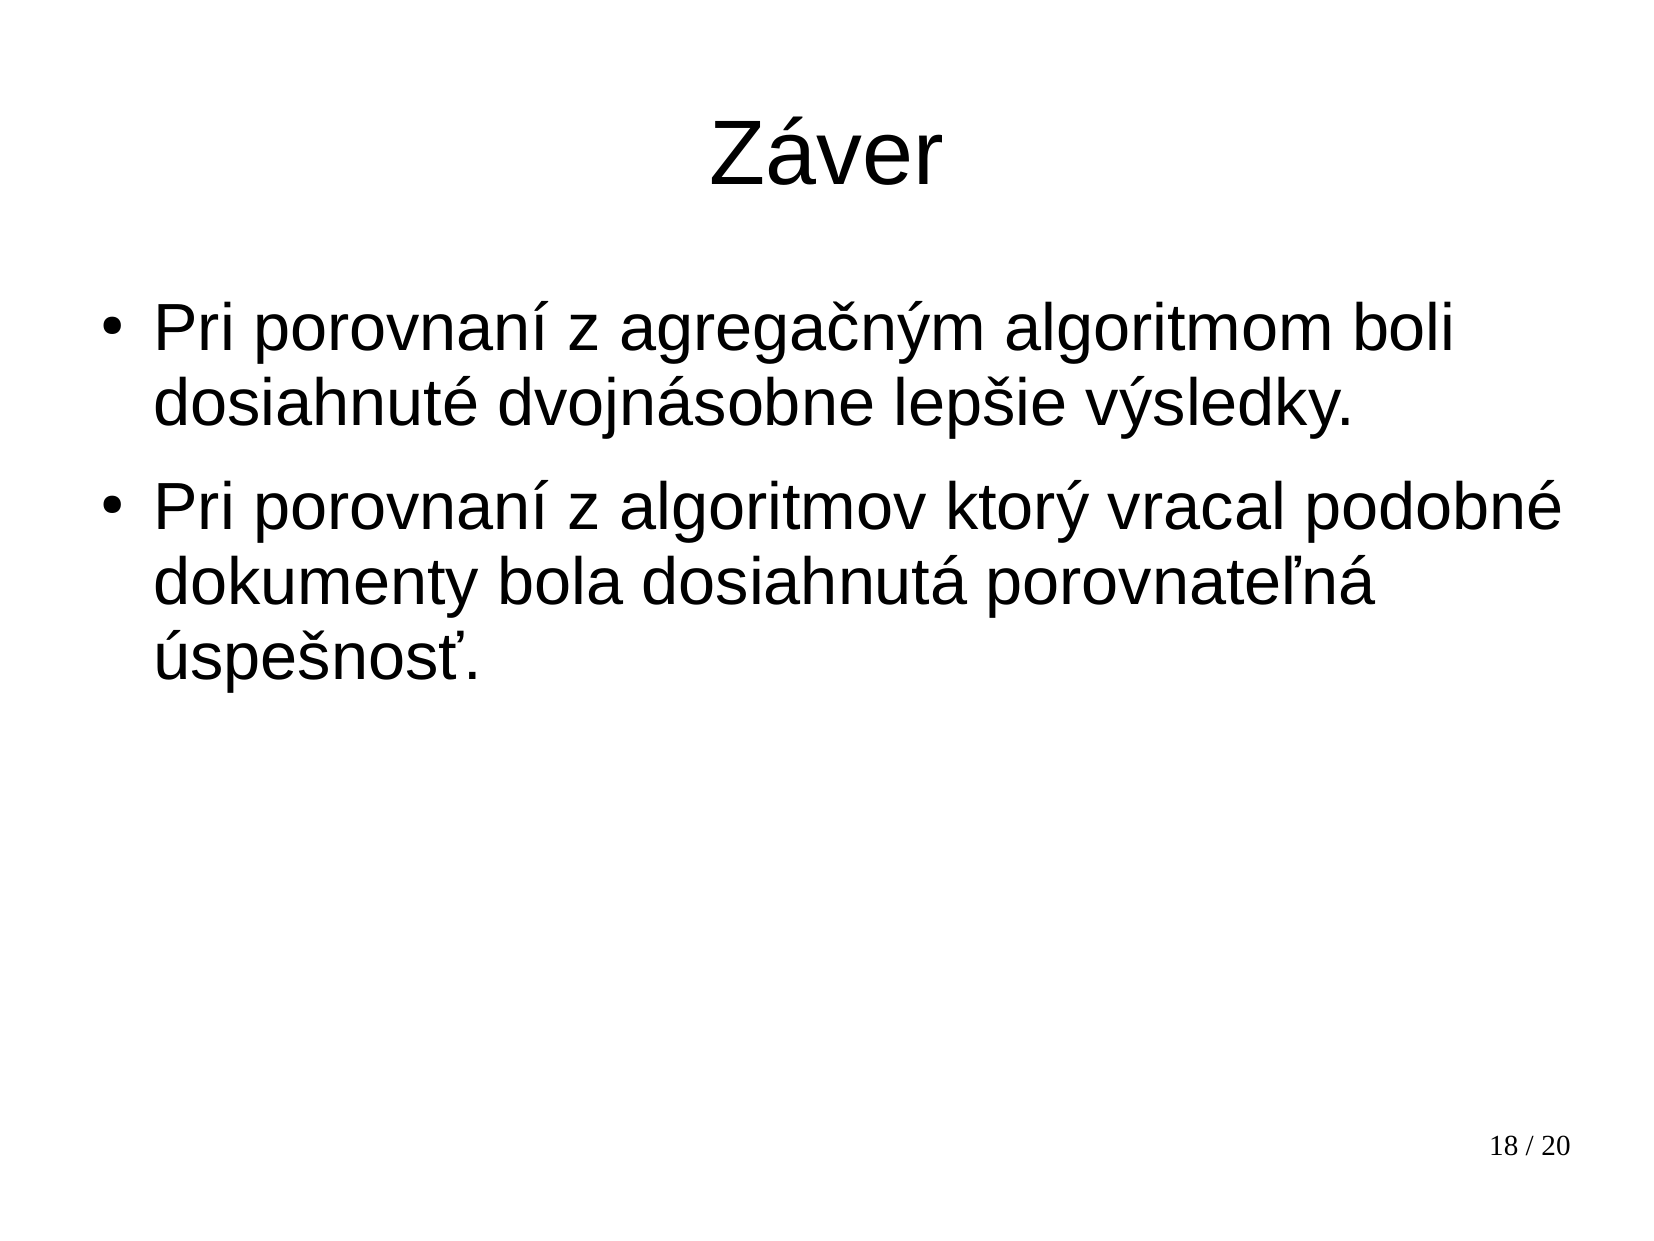

# Záver
Pri porovnaní z agregačným algoritmom boli dosiahnuté dvojnásobne lepšie výsledky.
Pri porovnaní z algoritmov ktorý vracal podobné dokumenty bola dosiahnutá porovnateľná úspešnosť.
18